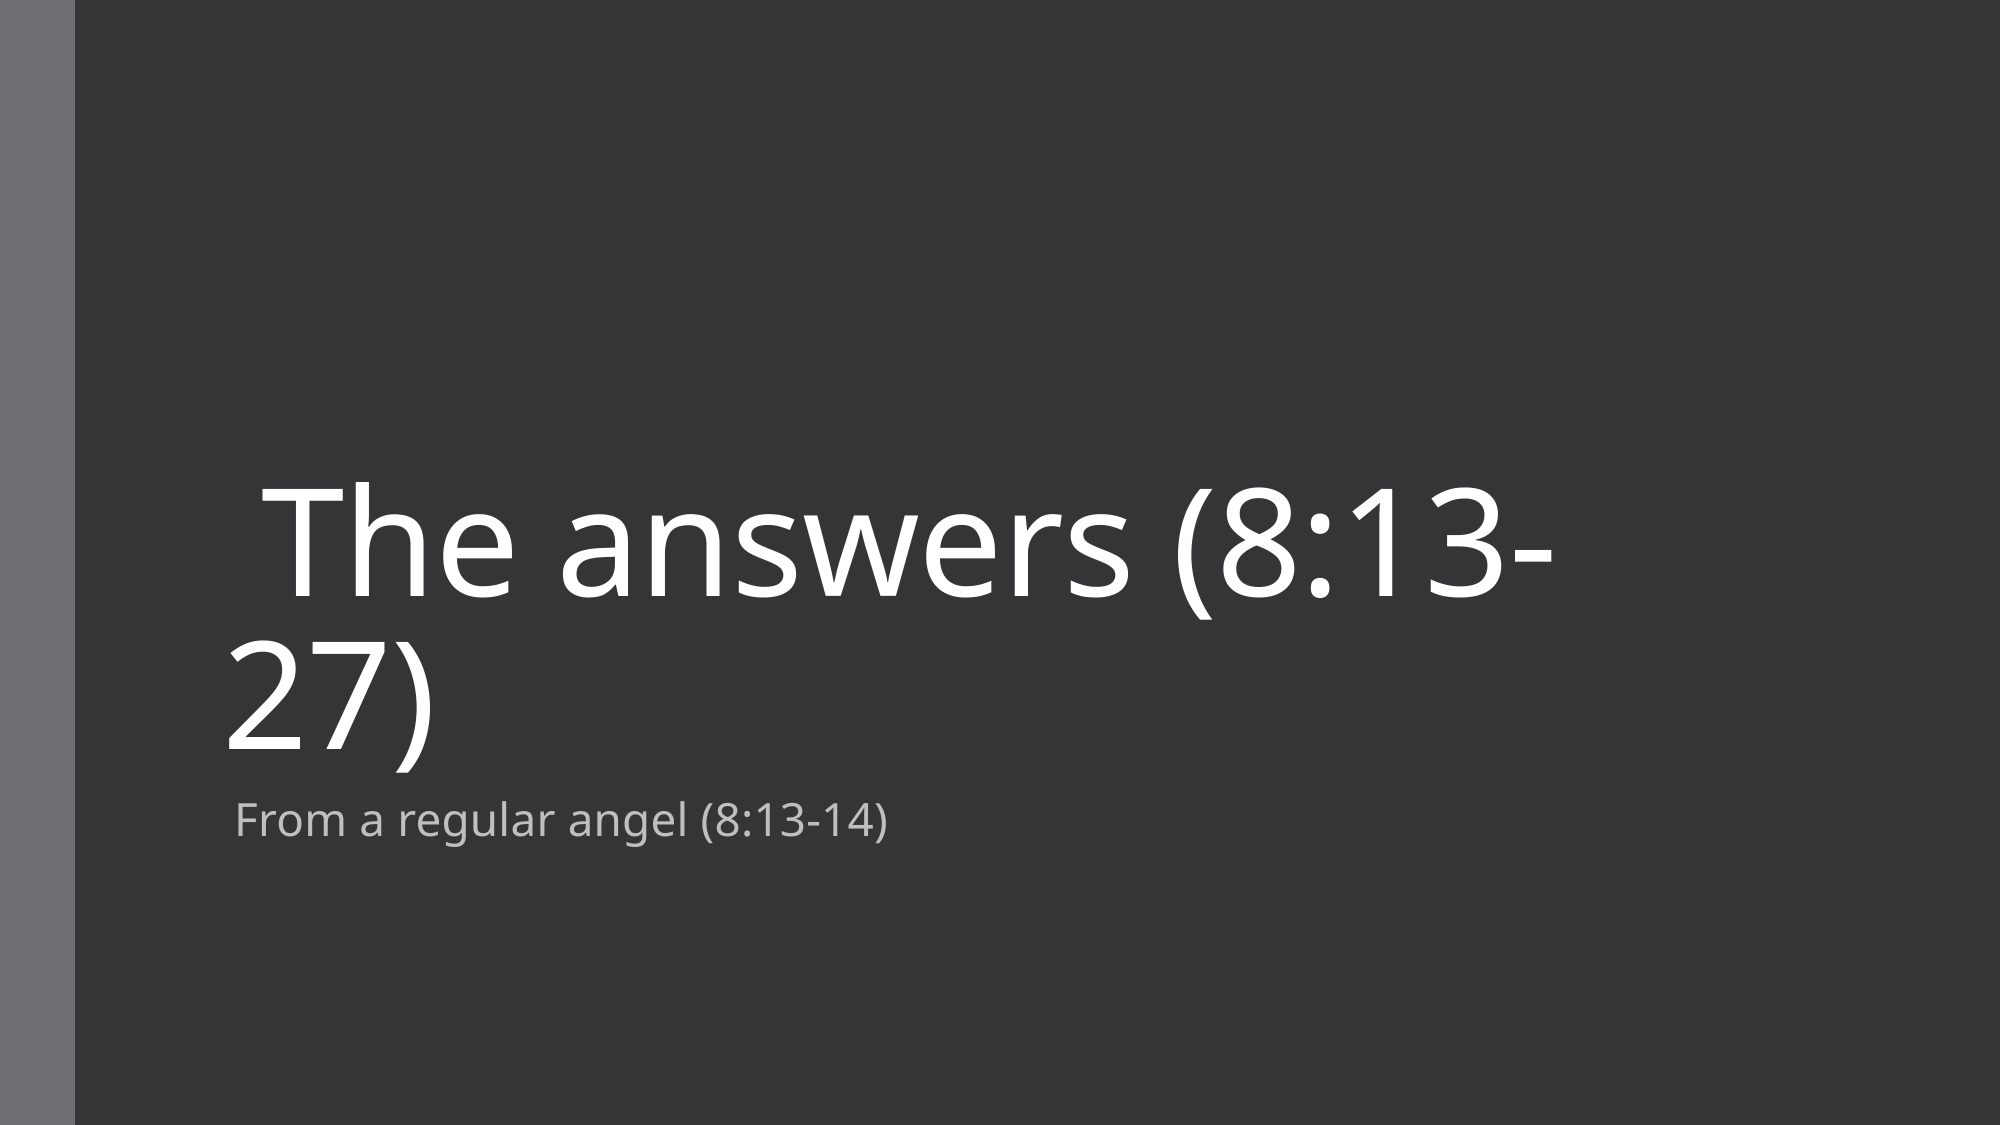

# The answers (8:13-27)
 From a regular angel (8:13-14)